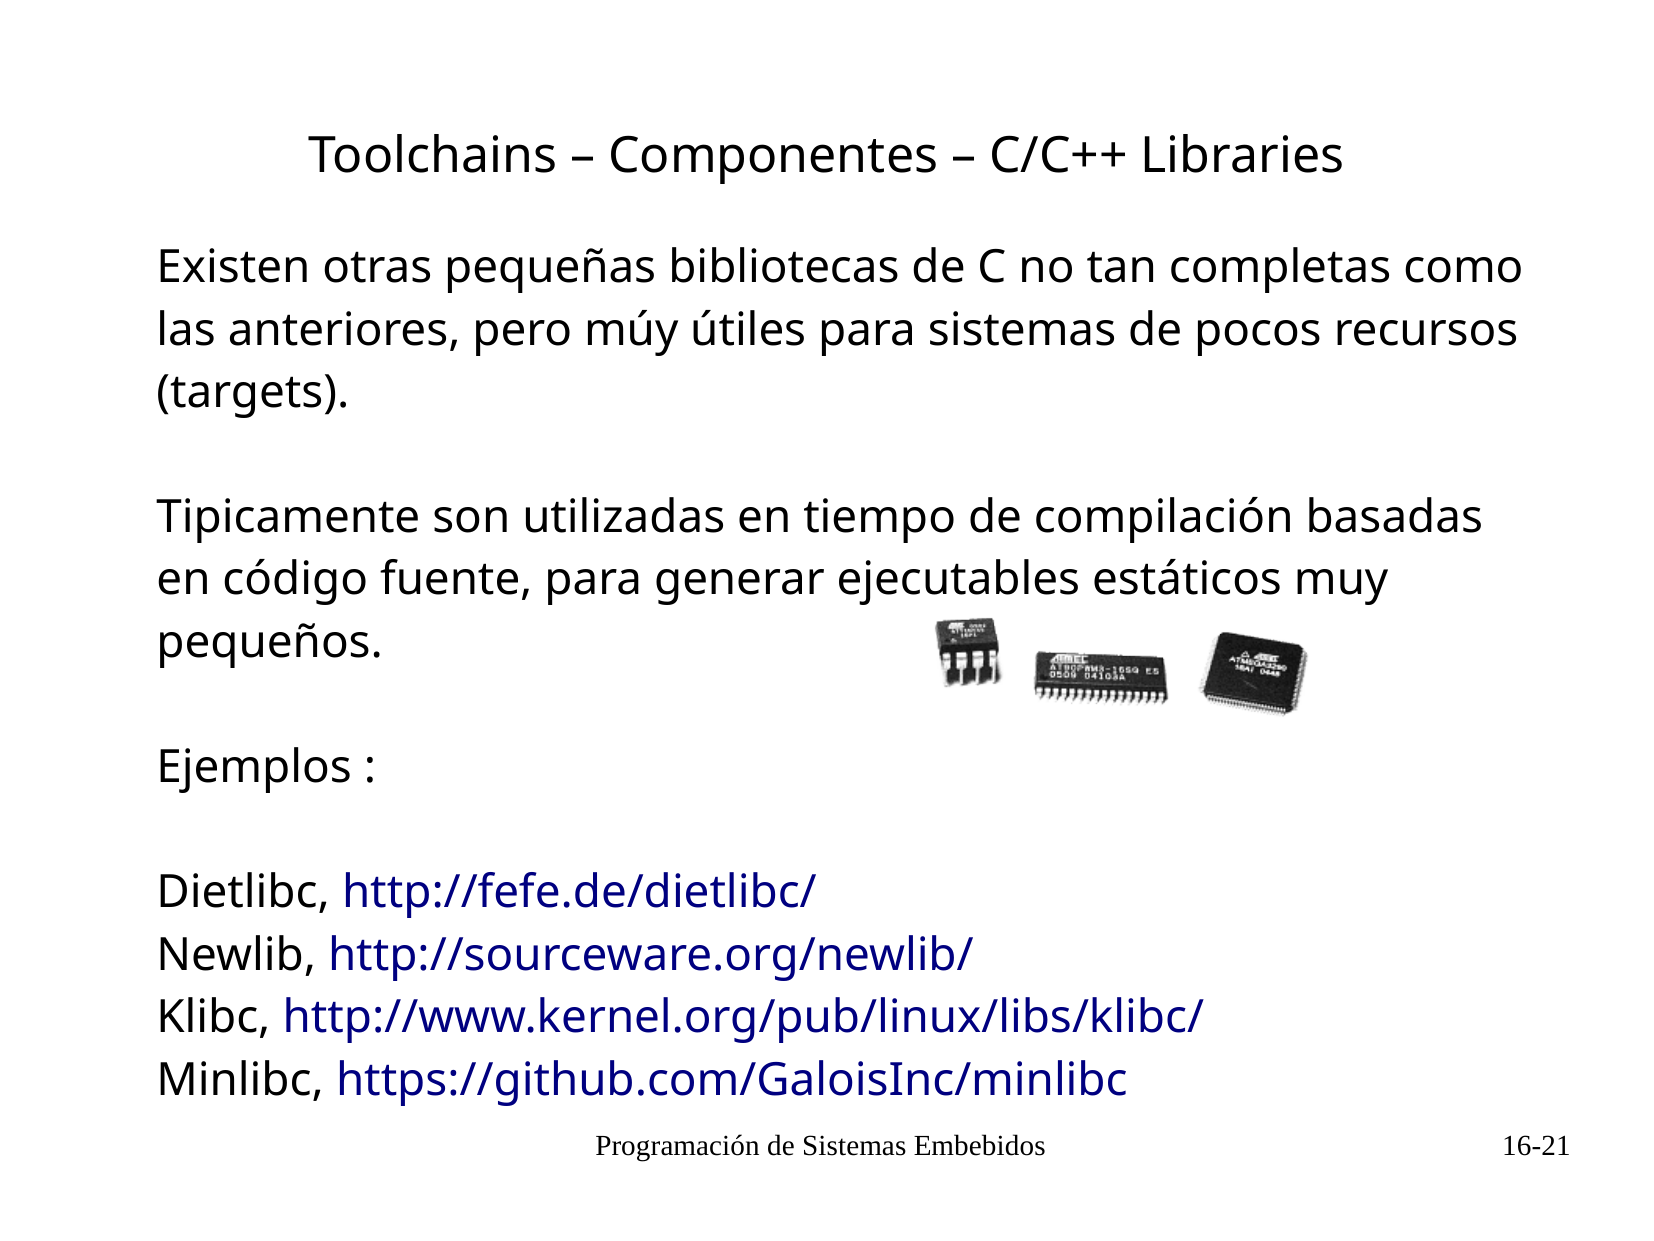

# Toolchains – Componentes – C/C++ Libraries
Existen otras pequeñas bibliotecas de C no tan completas como las anteriores, pero múy útiles para sistemas de pocos recursos (targets).
Tipicamente son utilizadas en tiempo de compilación basadas en código fuente, para generar ejecutables estáticos muy pequeños.
Ejemplos :
Dietlibc, http://fefe.de/dietlibc/
Newlib, http://sourceware.org/newlib/
Klibc, http://www.kernel.org/pub/linux/libs/klibc/
Minlibc, https://github.com/GaloisInc/minlibc
Programación de Sistemas Embebidos
16